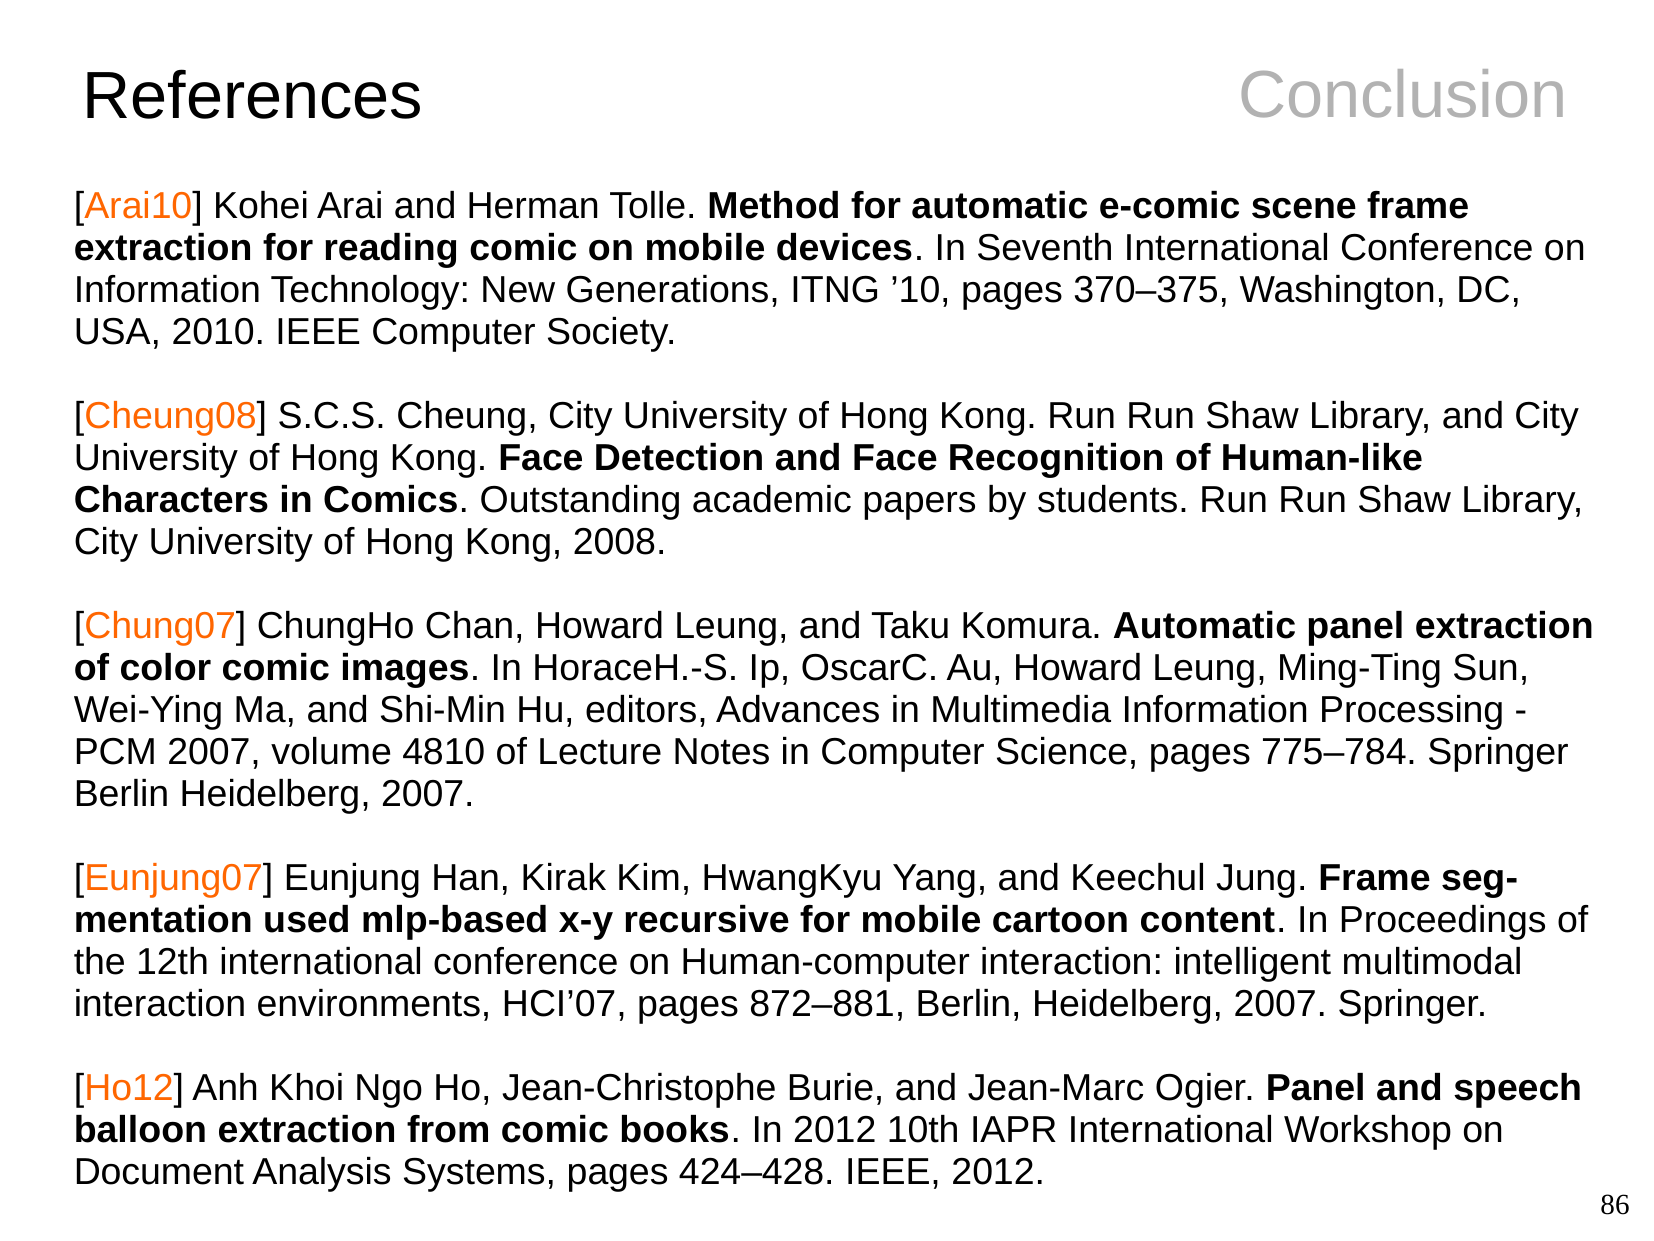

# References
[Arai10] Kohei Arai and Herman Tolle. Method for automatic e-comic scene frame extraction for reading comic on mobile devices. In Seventh International Conference on Information Technology: New Generations, ITNG ’10, pages 370–375, Washington, DC, USA, 2010. IEEE Computer Society.
[Cheung08] S.C.S. Cheung, City University of Hong Kong. Run Run Shaw Library, and City University of Hong Kong. Face Detection and Face Recognition of Human-like Characters in Comics. Outstanding academic papers by students. Run Run Shaw Library, City University of Hong Kong, 2008.
[Chung07] ChungHo Chan, Howard Leung, and Taku Komura. Automatic panel extraction
of color comic images. In HoraceH.-S. Ip, OscarC. Au, Howard Leung, Ming-Ting Sun, Wei-Ying Ma, and Shi-Min Hu, editors, Advances in Multimedia Information Processing - PCM 2007, volume 4810 of Lecture Notes in Computer Science, pages 775–784. Springer Berlin Heidelberg, 2007.
[Eunjung07] Eunjung Han, Kirak Kim, HwangKyu Yang, and Keechul Jung. Frame seg-
mentation used mlp-based x-y recursive for mobile cartoon content. In Proceedings of the 12th international conference on Human-computer interaction: intelligent multimodal interaction environments, HCI’07, pages 872–881, Berlin, Heidelberg, 2007. Springer.
[Ho12] Anh Khoi Ngo Ho, Jean-Christophe Burie, and Jean-Marc Ogier. Panel and speech balloon extraction from comic books. In 2012 10th IAPR International Workshop on Document Analysis Systems, pages 424–428. IEEE, 2012.
86